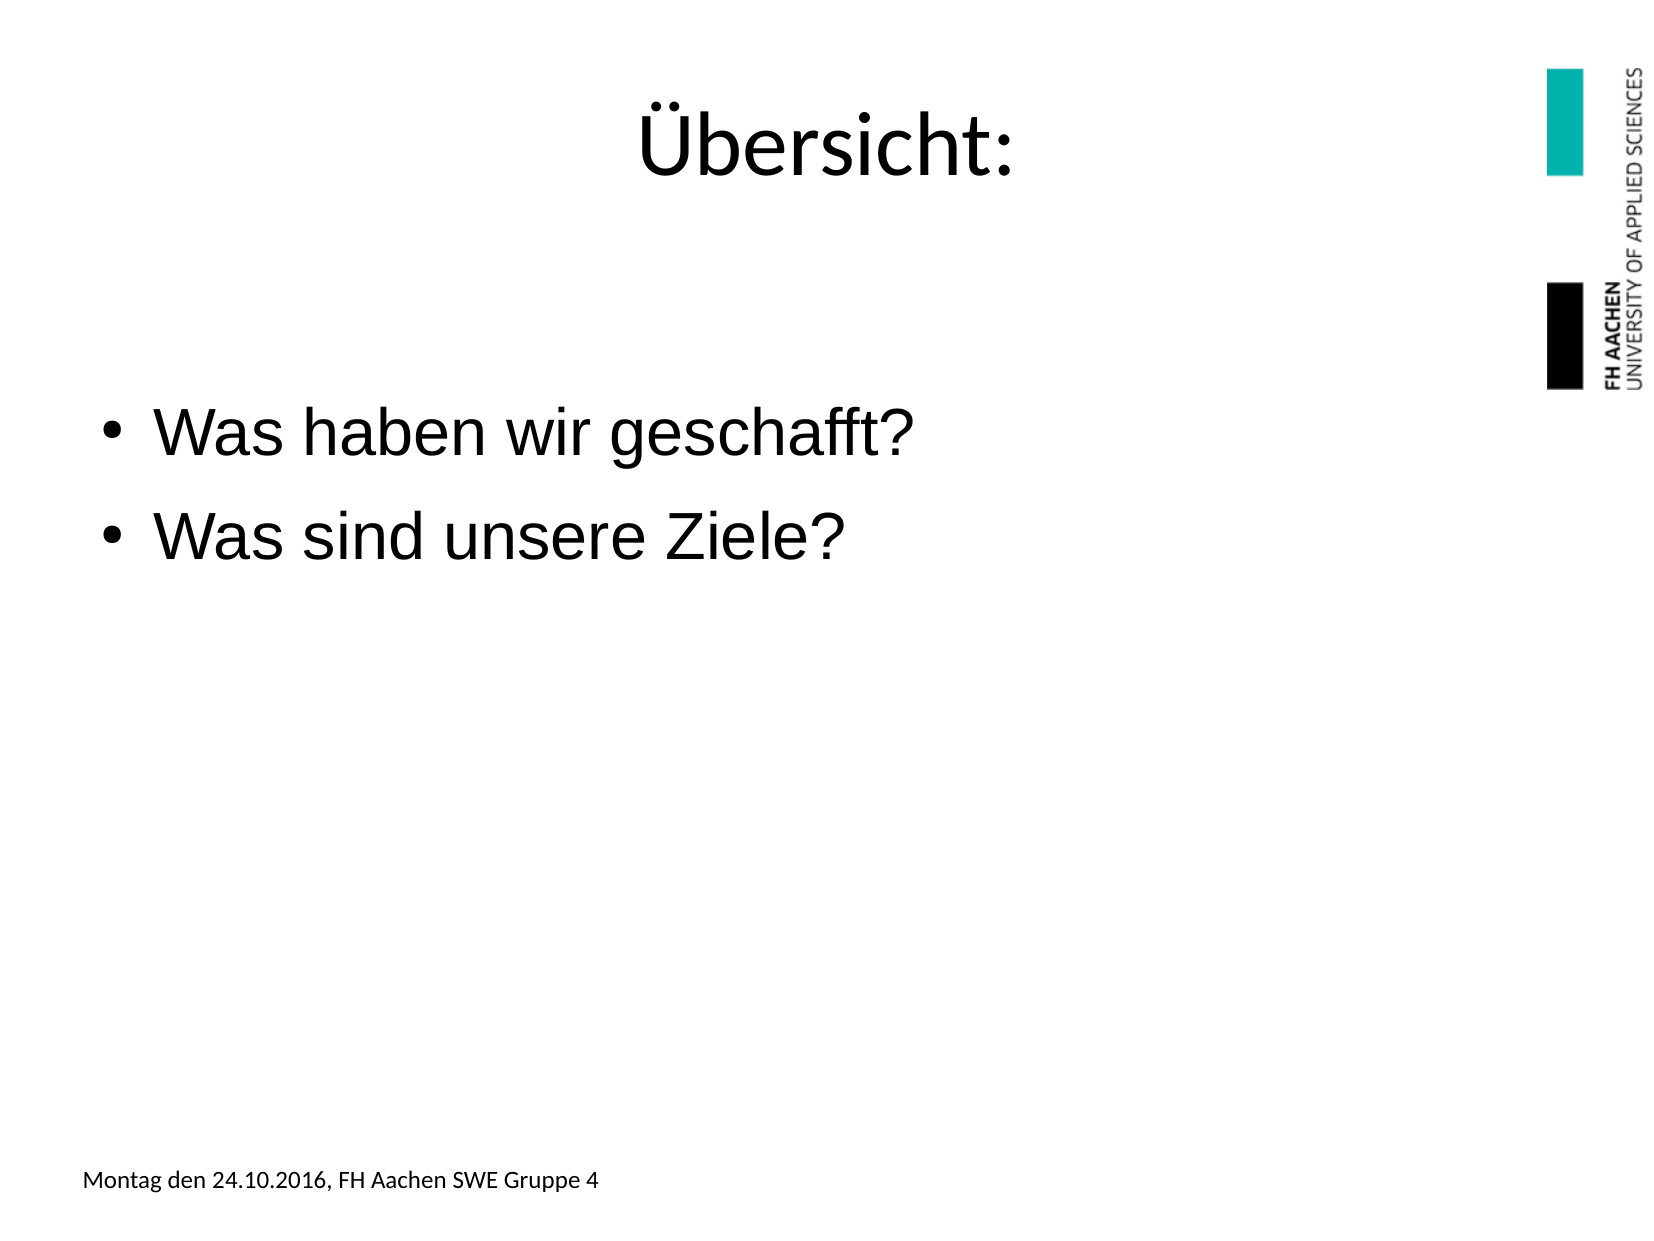

# Übersicht:
Was haben wir geschafft?
Was sind unsere Ziele?